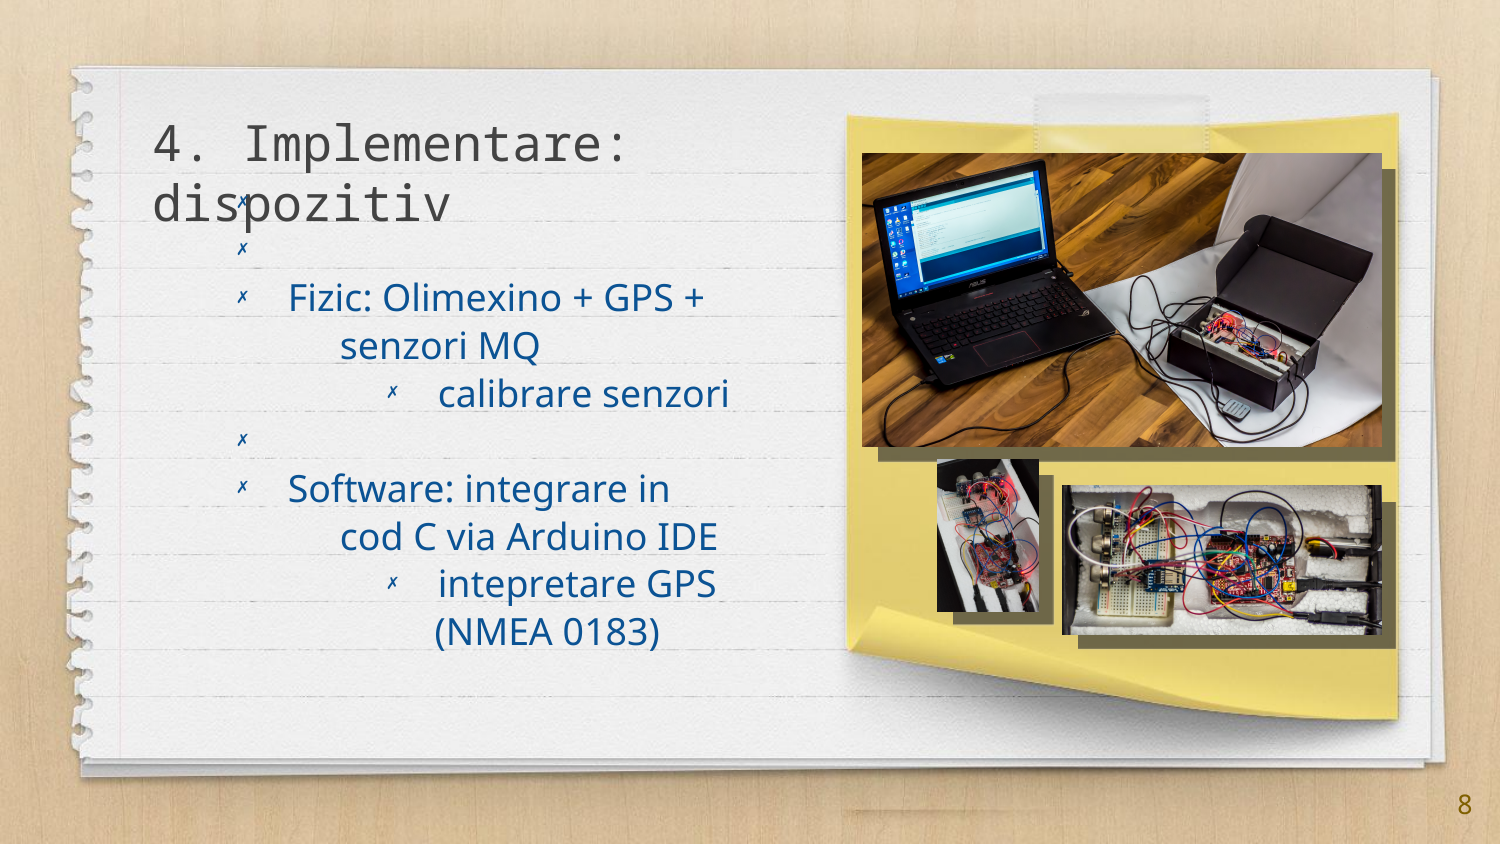

# 4. Implementare: dispozitiv
Fizic: Olimexino + GPS + senzori MQ
calibrare senzori
Software: integrare in cod C via Arduino IDE
intepretare GPS
 (NMEA 0183)